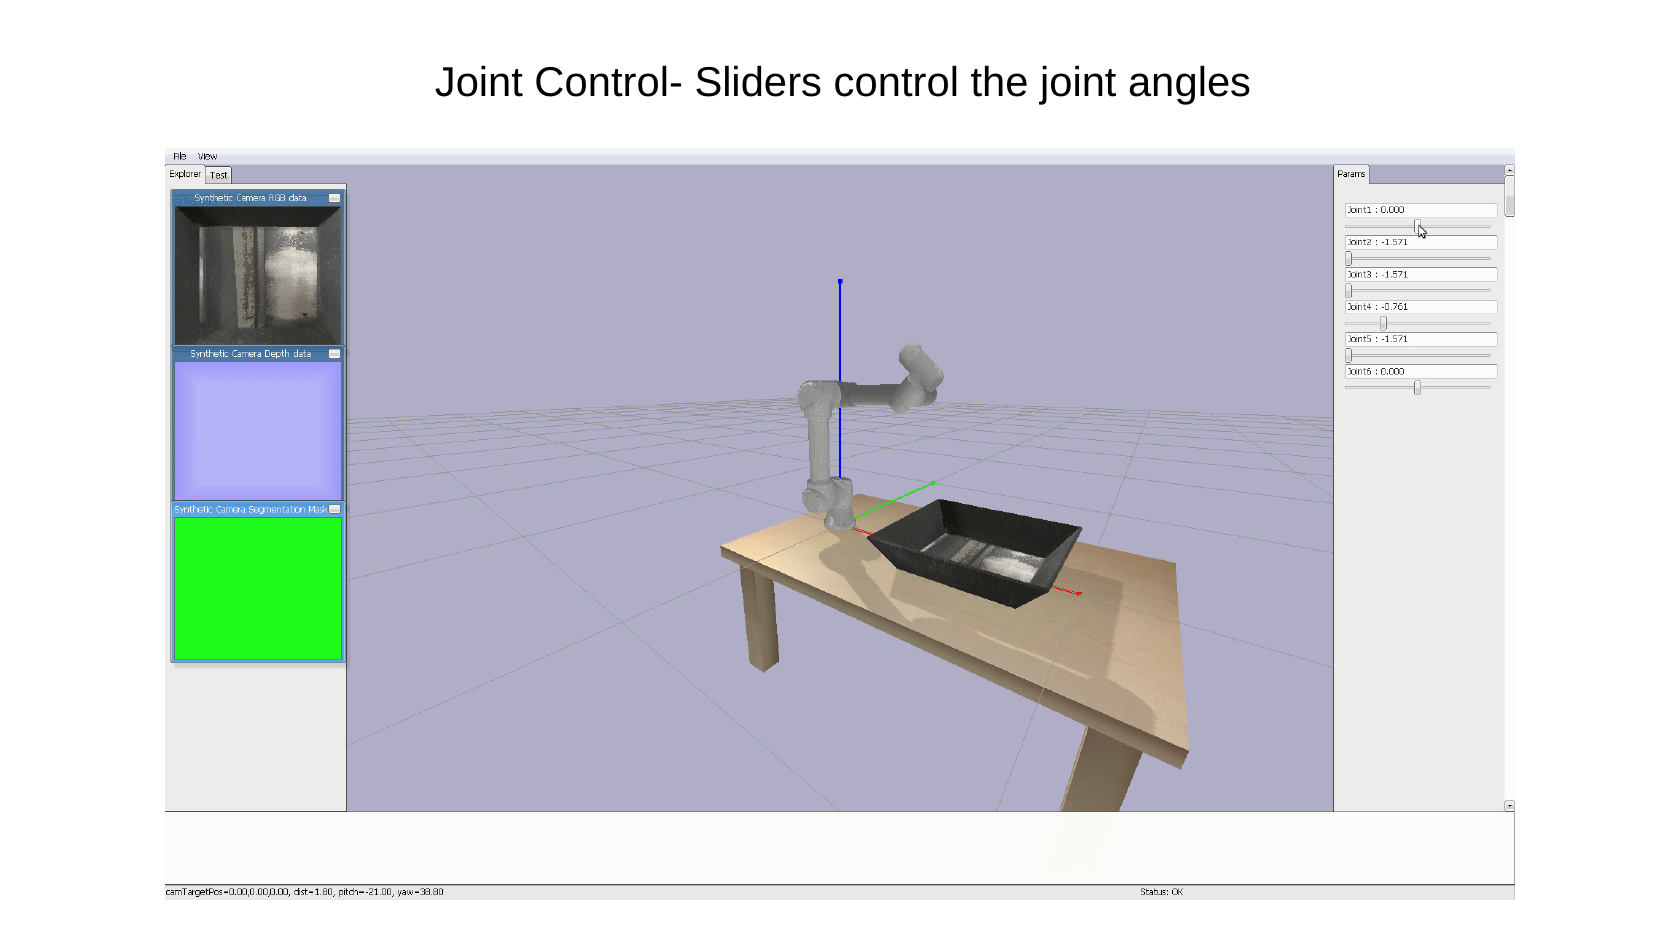

Joint Control- Sliders control the joint angles